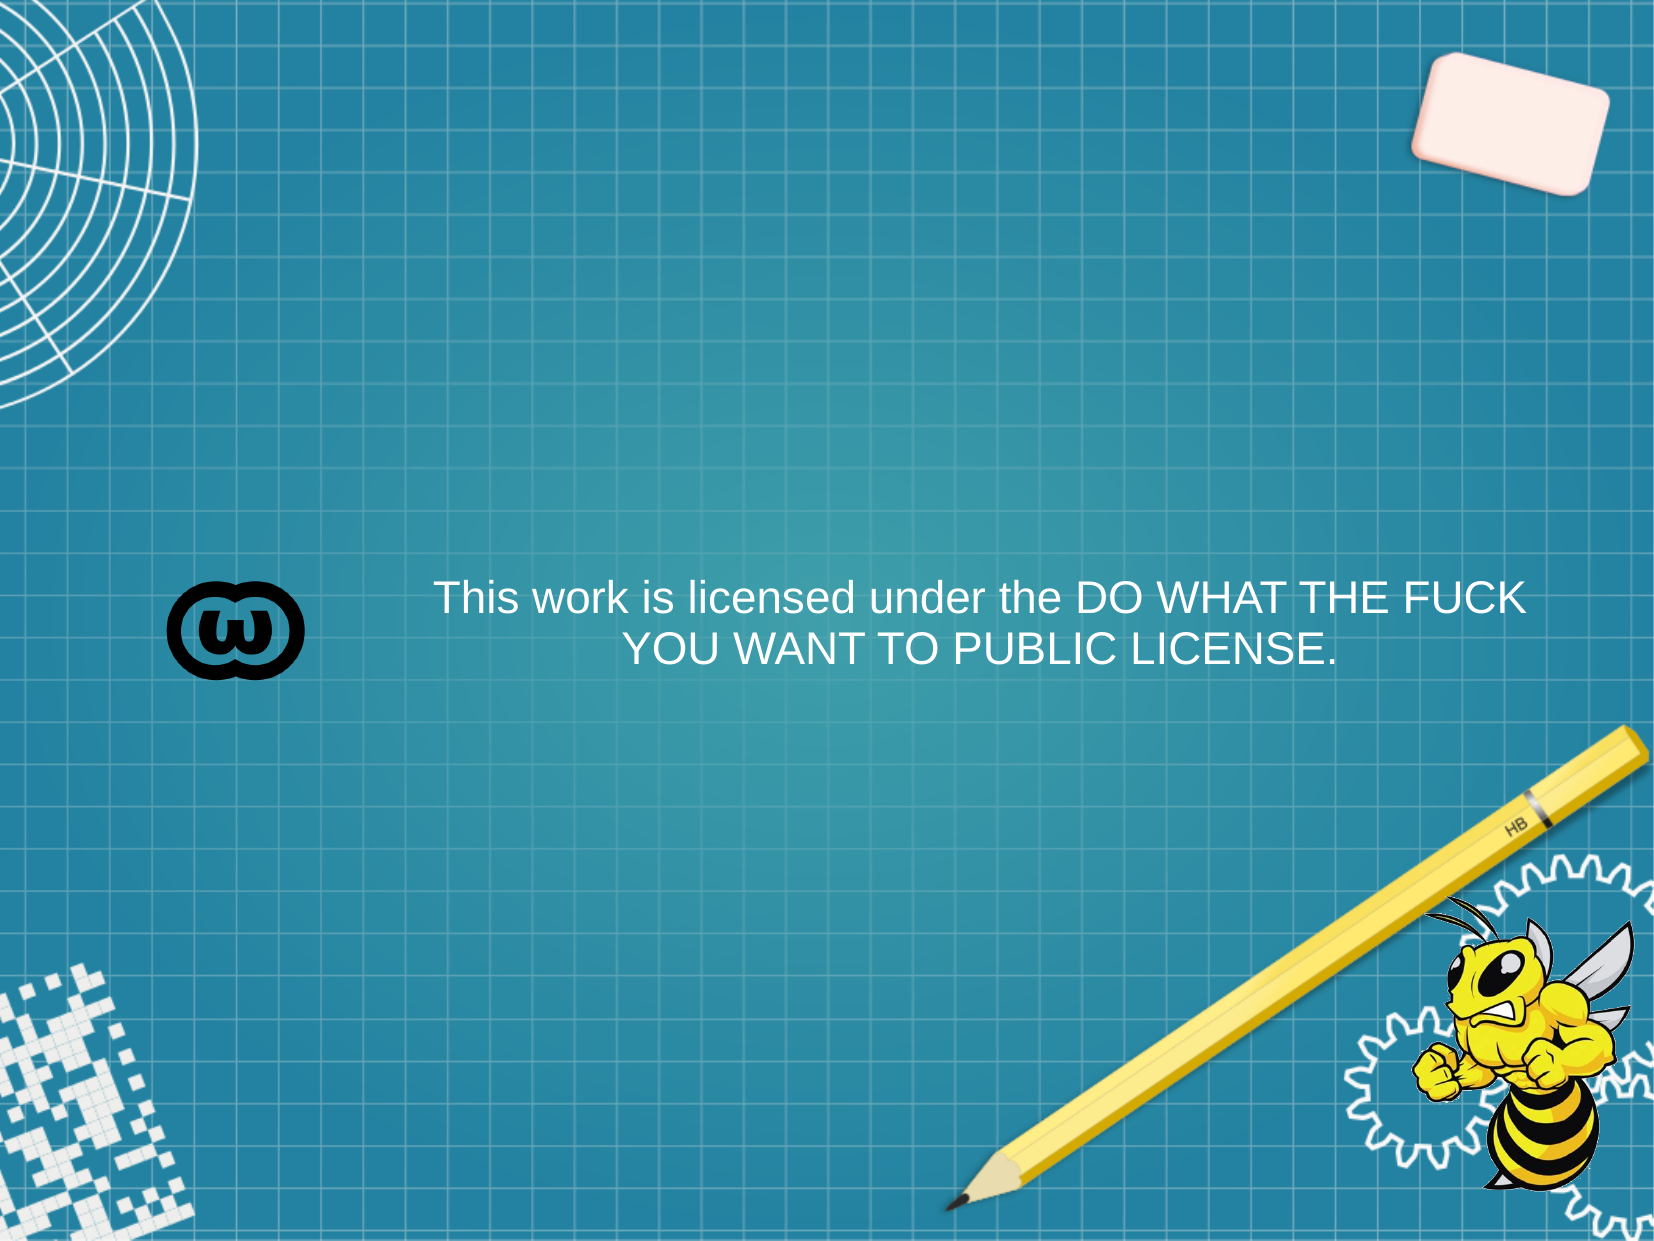

# This work is licensed under the DO WHAT THE FUCK YOU WANT TO PUBLIC LICENSE.